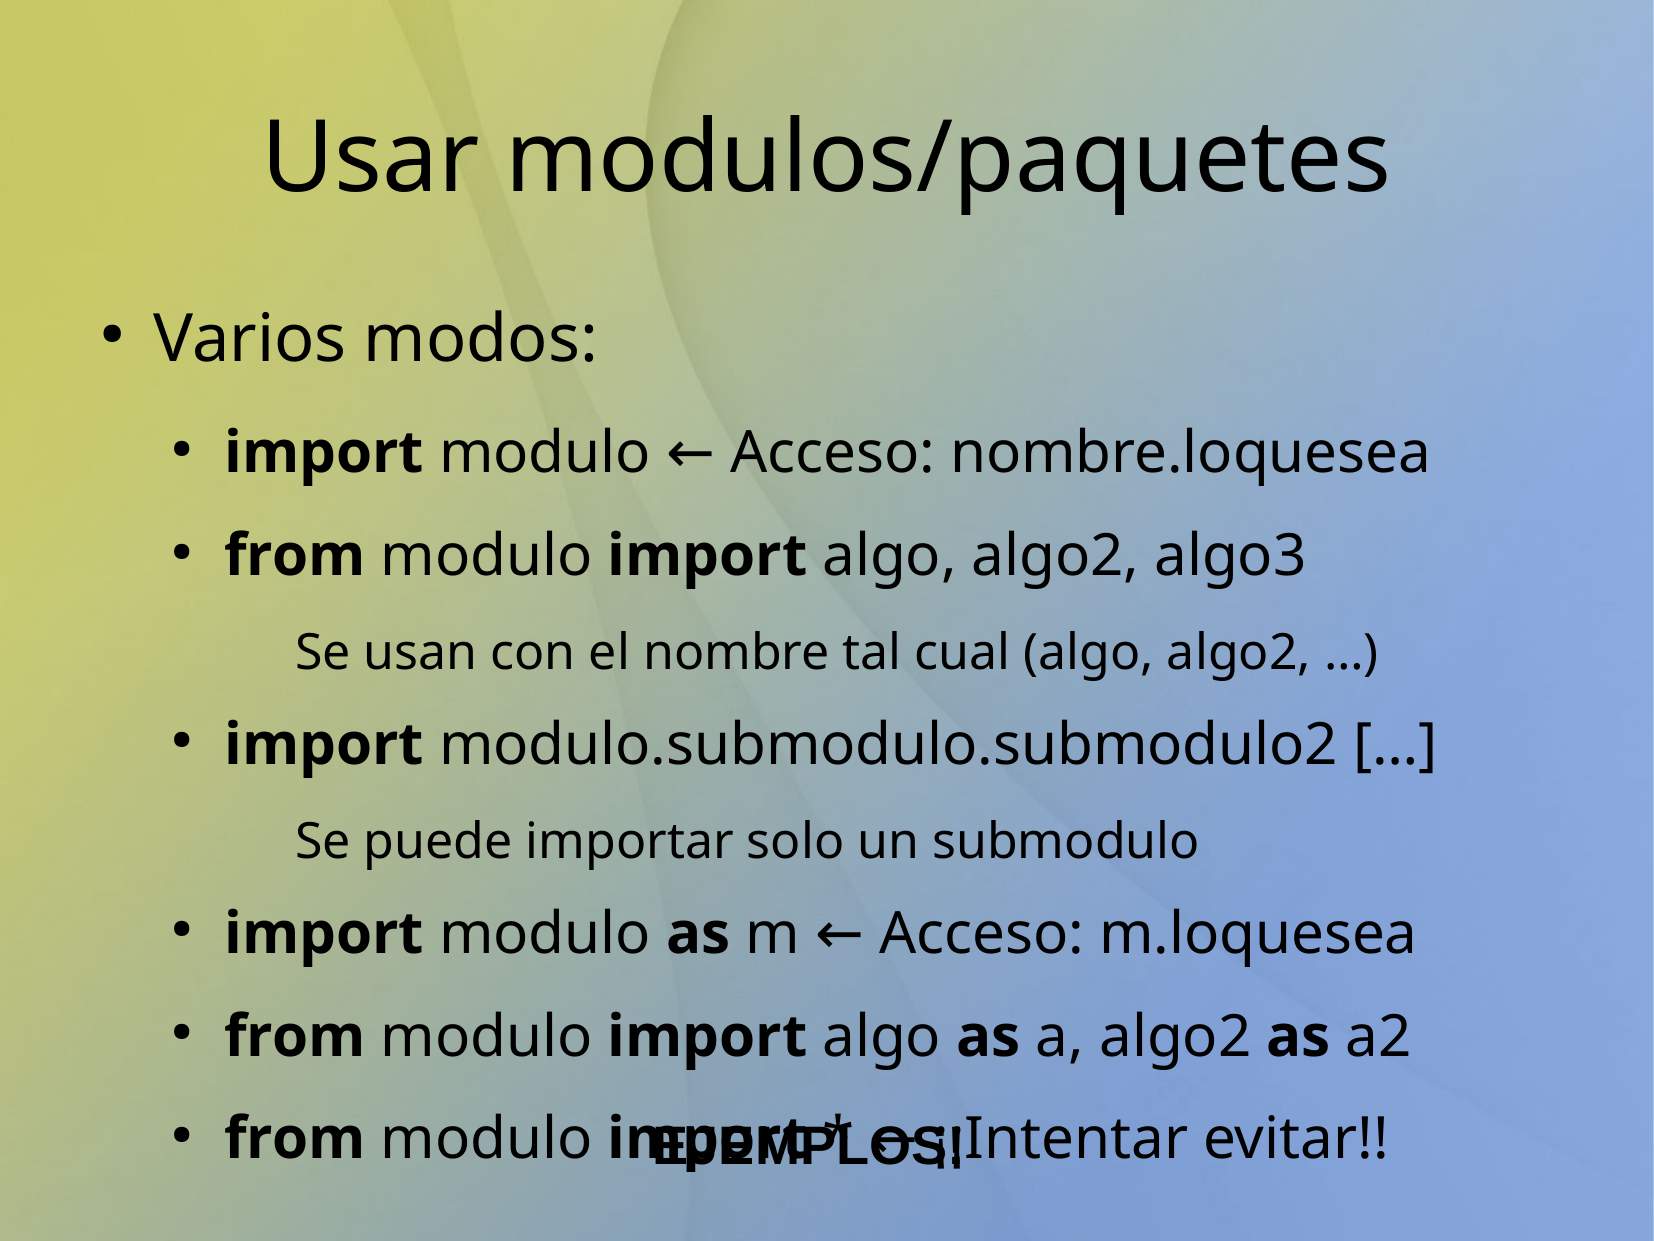

# Usar modulos/paquetes
Varios modos:
import modulo ← Acceso: nombre.loquesea
from modulo import algo, algo2, algo3
Se usan con el nombre tal cual (algo, algo2, …)
import modulo.submodulo.submodulo2 […]
Se puede importar solo un submodulo
import modulo as m ← Acceso: m.loquesea
from modulo import algo as a, algo2 as a2
from modulo import * ← ¡¡Intentar evitar!!
EJEMPLOS!